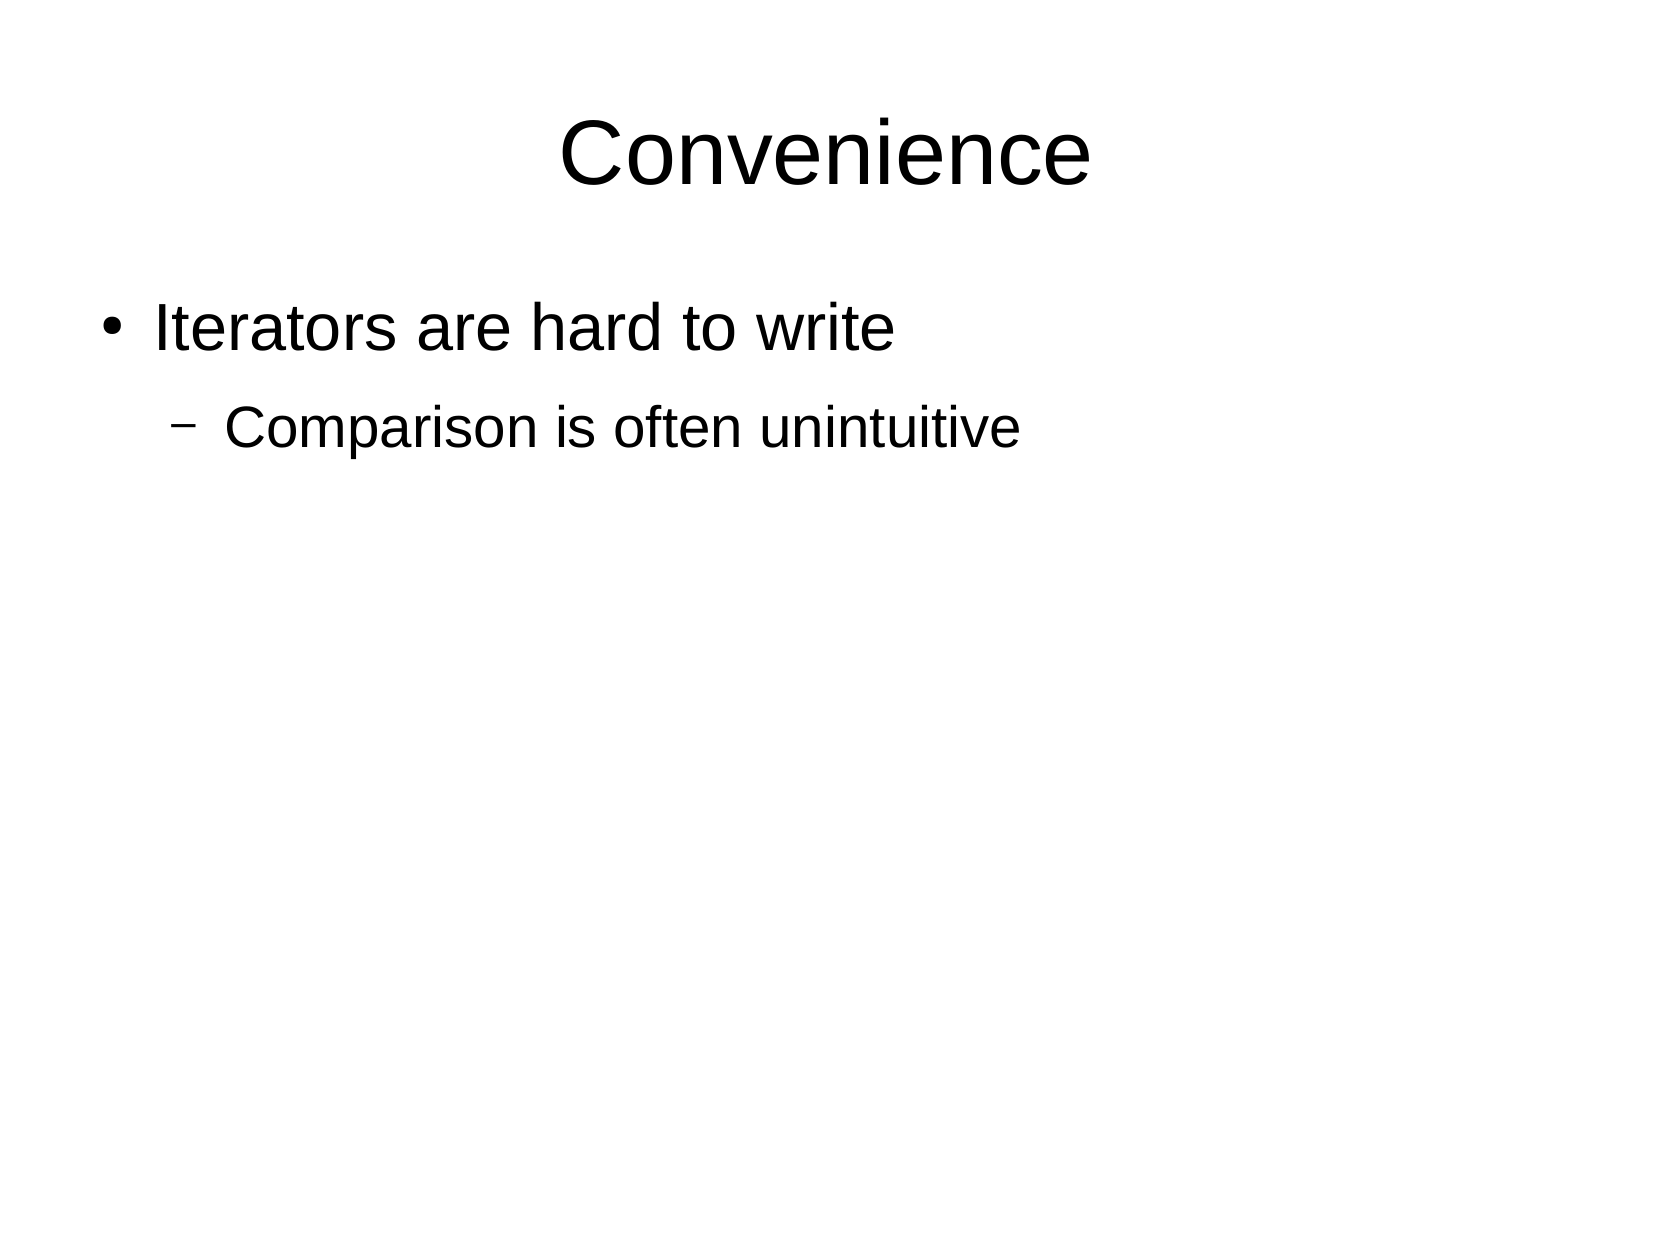

# Convenience
Iterators are hard to write
Comparison is often unintuitive